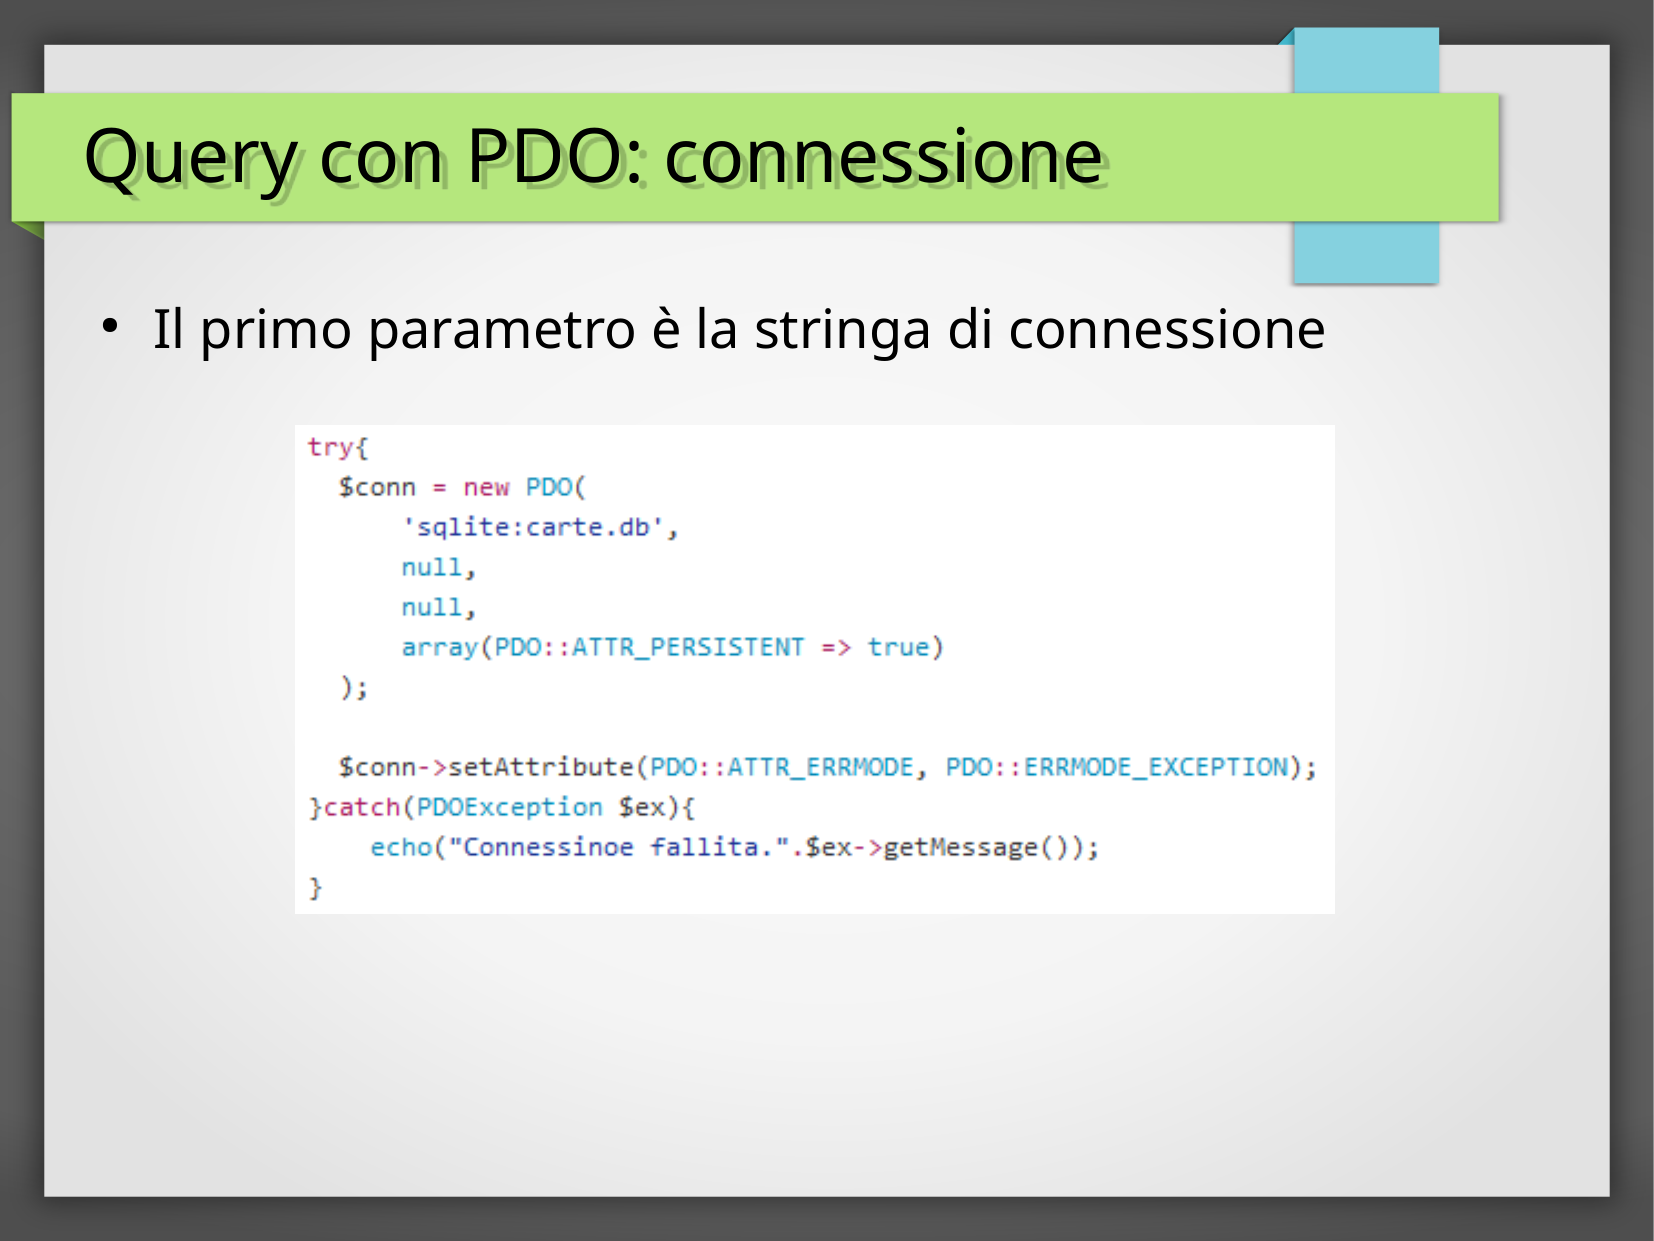

# Query con PDO: connessione
Il primo parametro è la stringa di connessione